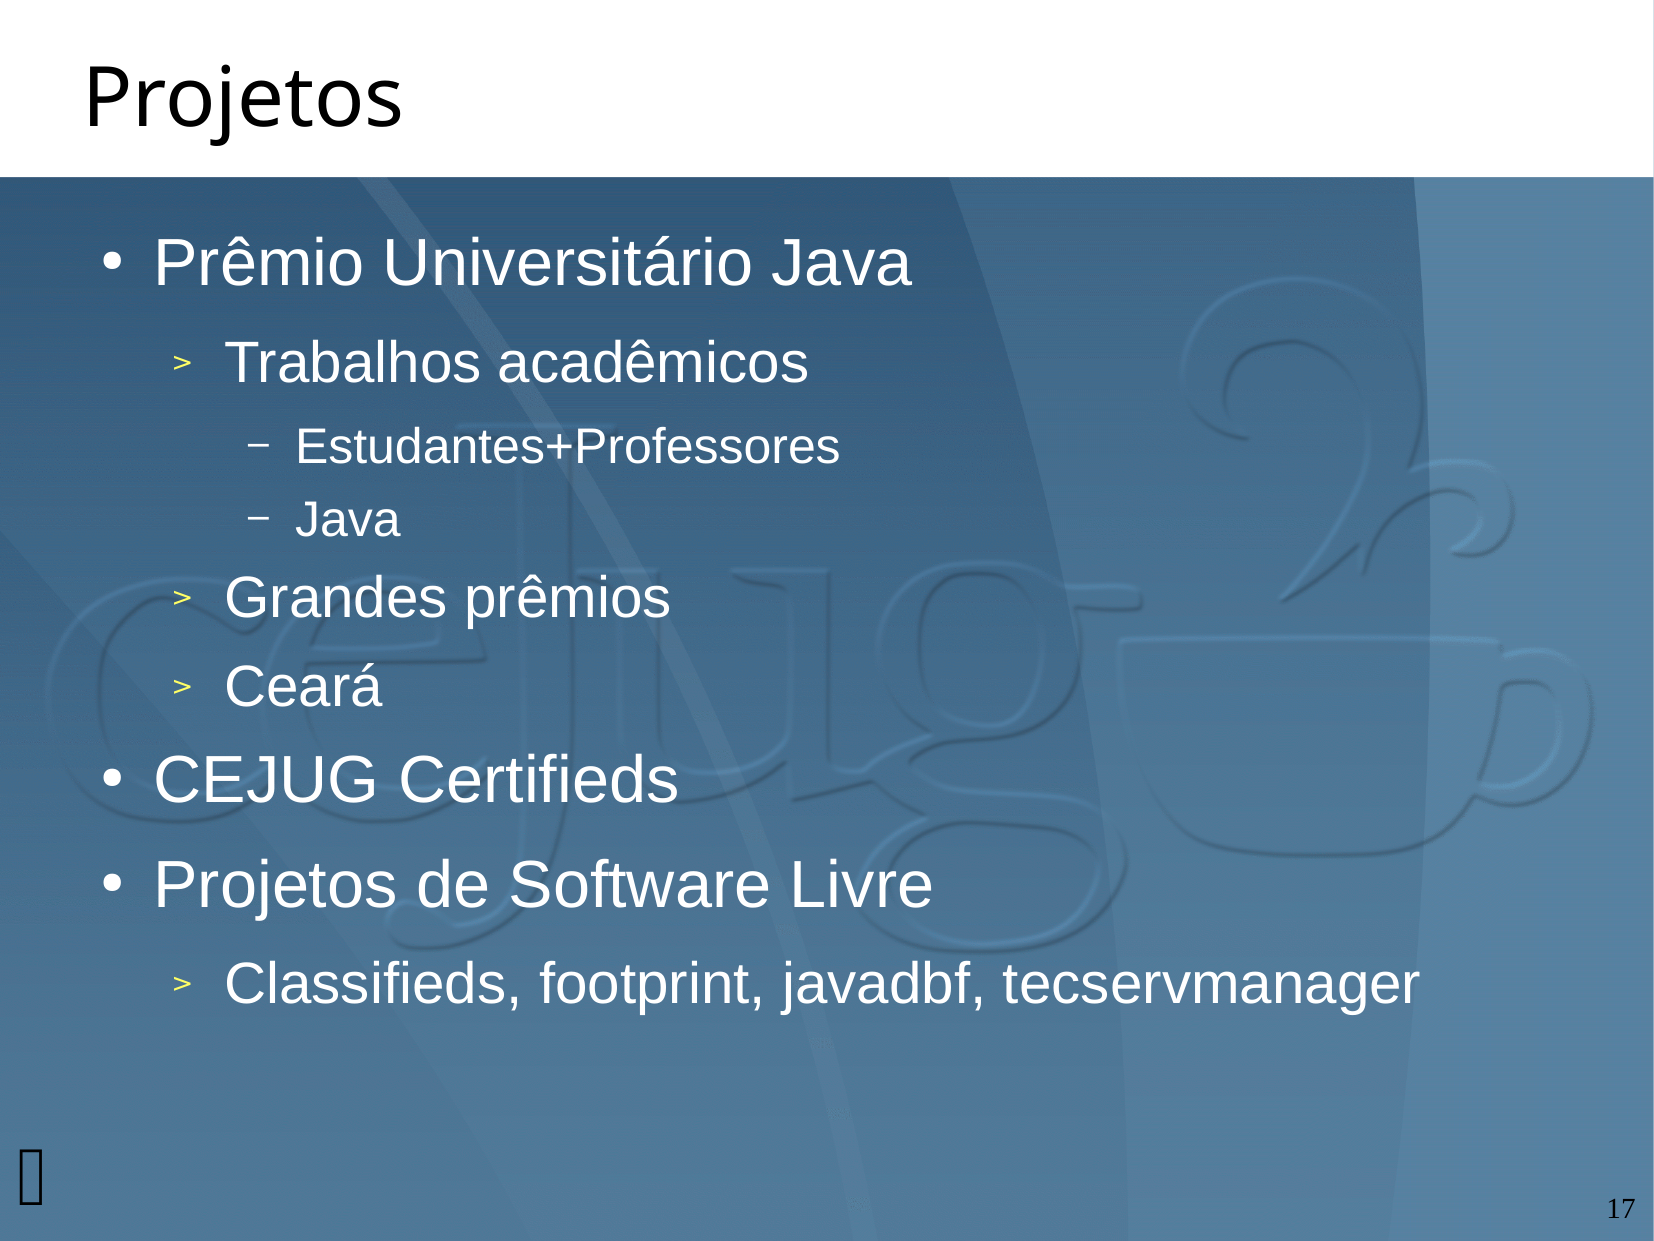

# Projetos
Prêmio Universitário Java
Trabalhos acadêmicos
Estudantes+Professores
Java
Grandes prêmios
Ceará
CEJUG Certifieds
Projetos de Software Livre
Classifieds, footprint, javadbf, tecservmanager

17